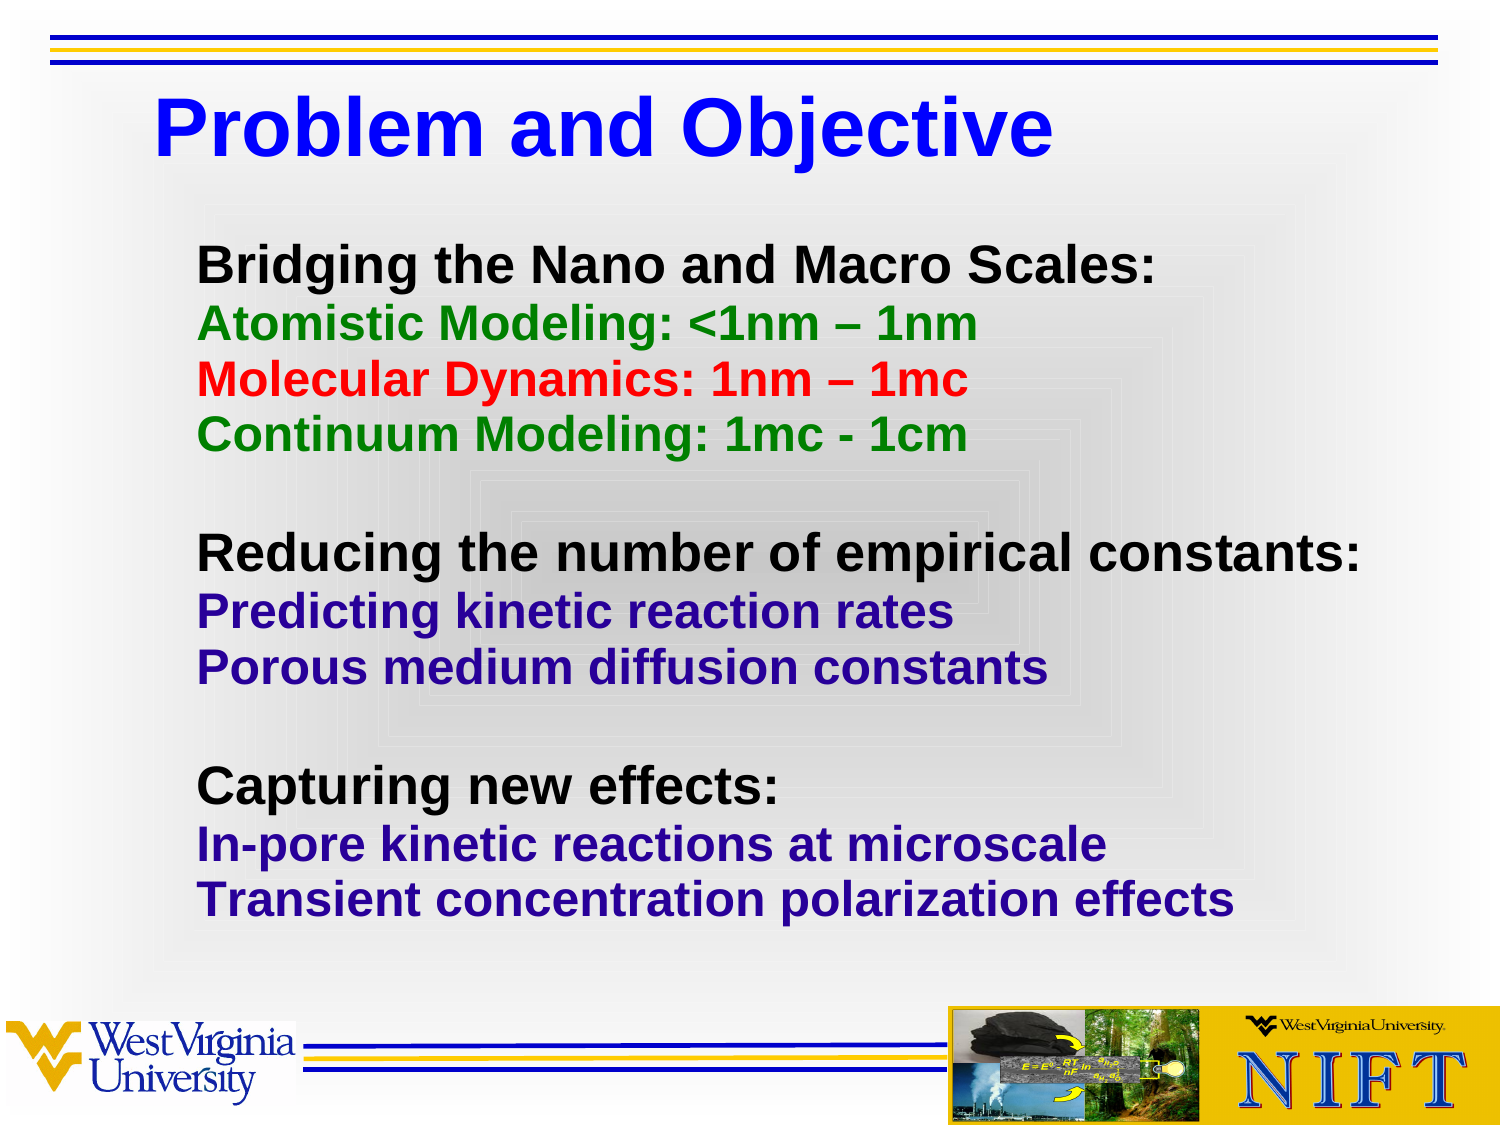

Problem and Objective
Bridging the Nano and Macro Scales:
Atomistic Modeling: <1nm – 1nm
Molecular Dynamics: 1nm – 1mc
Continuum Modeling: 1mc - 1cm
Reducing the number of empirical constants:
Predicting kinetic reaction rates
Porous medium diffusion constants
Capturing new effects:
In-pore kinetic reactions at microscale
Transient concentration polarization effects